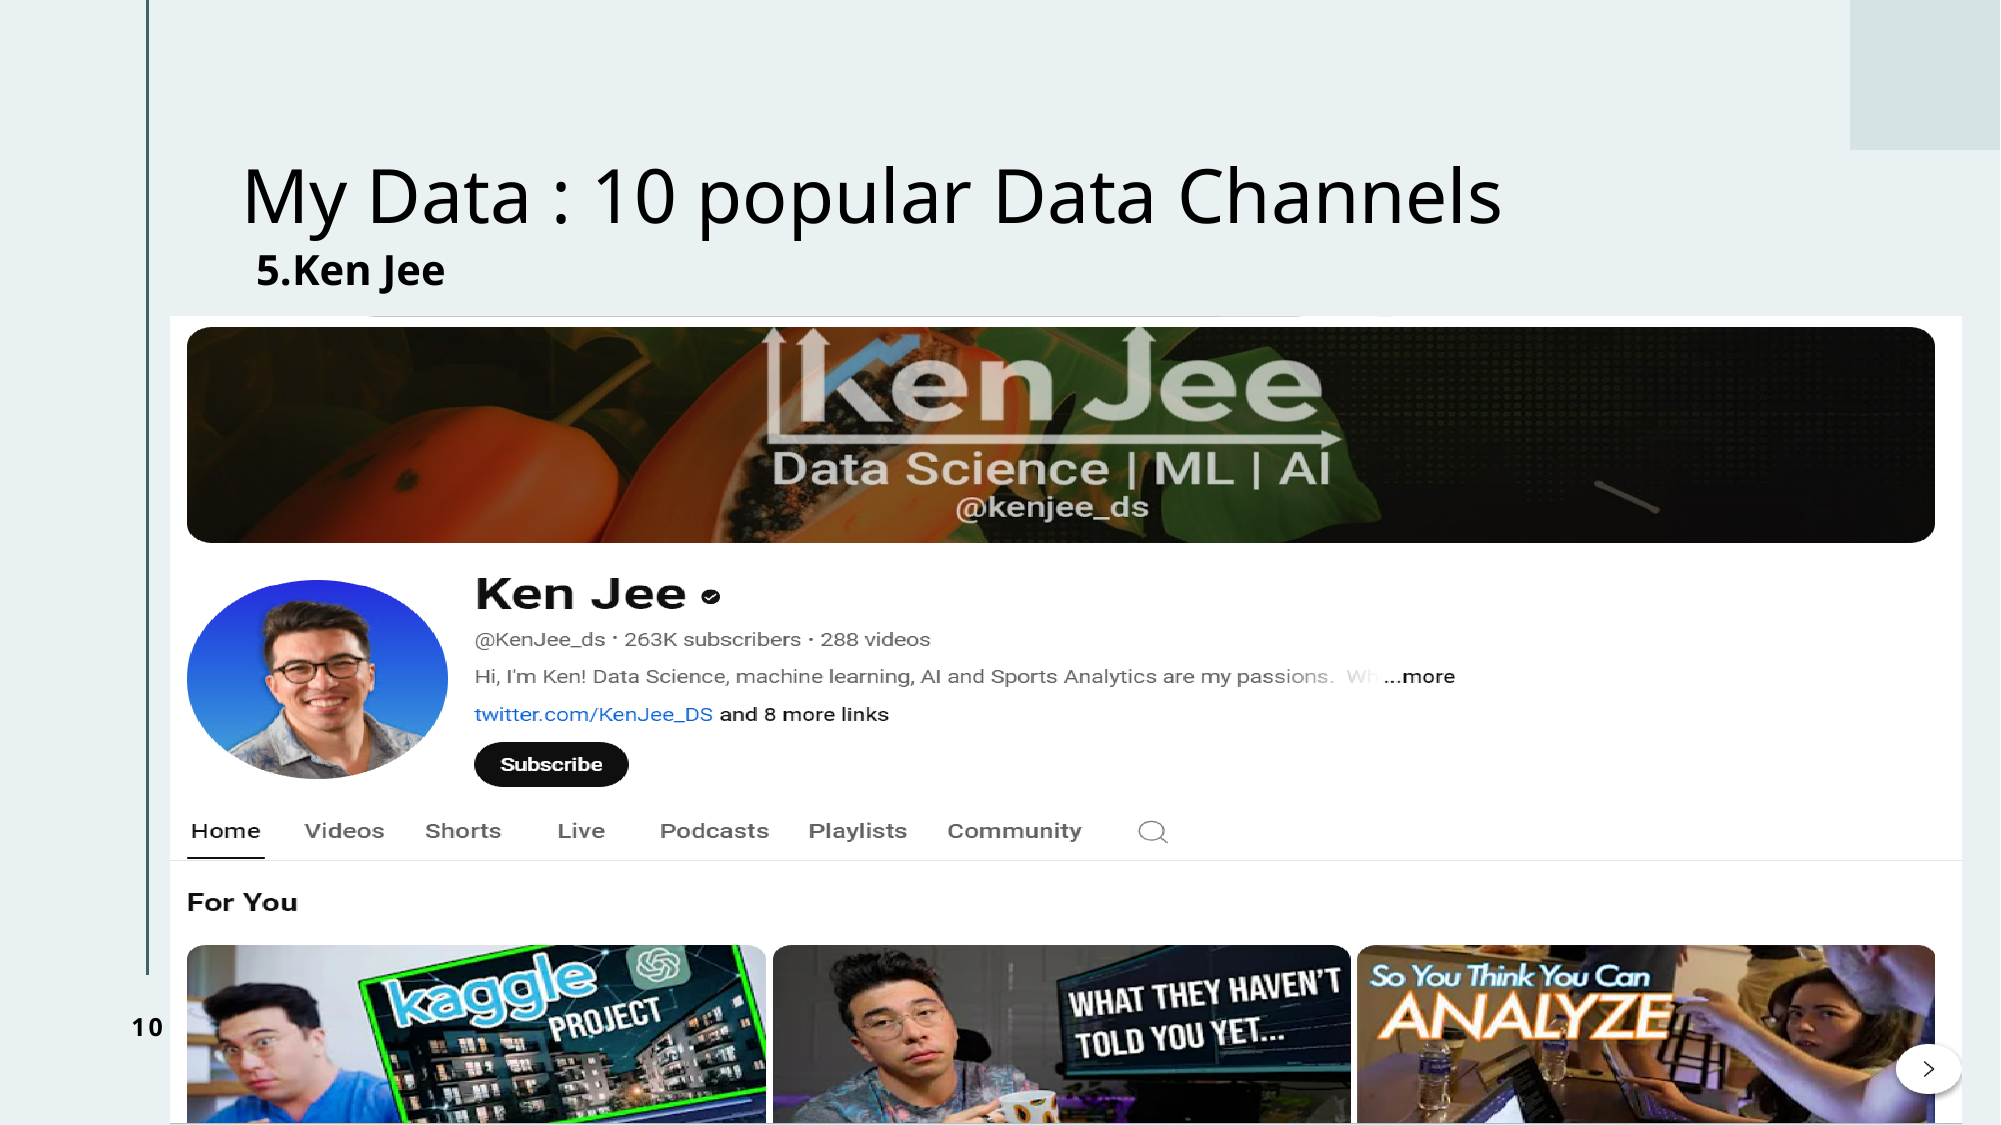

# My Data : 10 popular Data Channels
5.Ken Jee